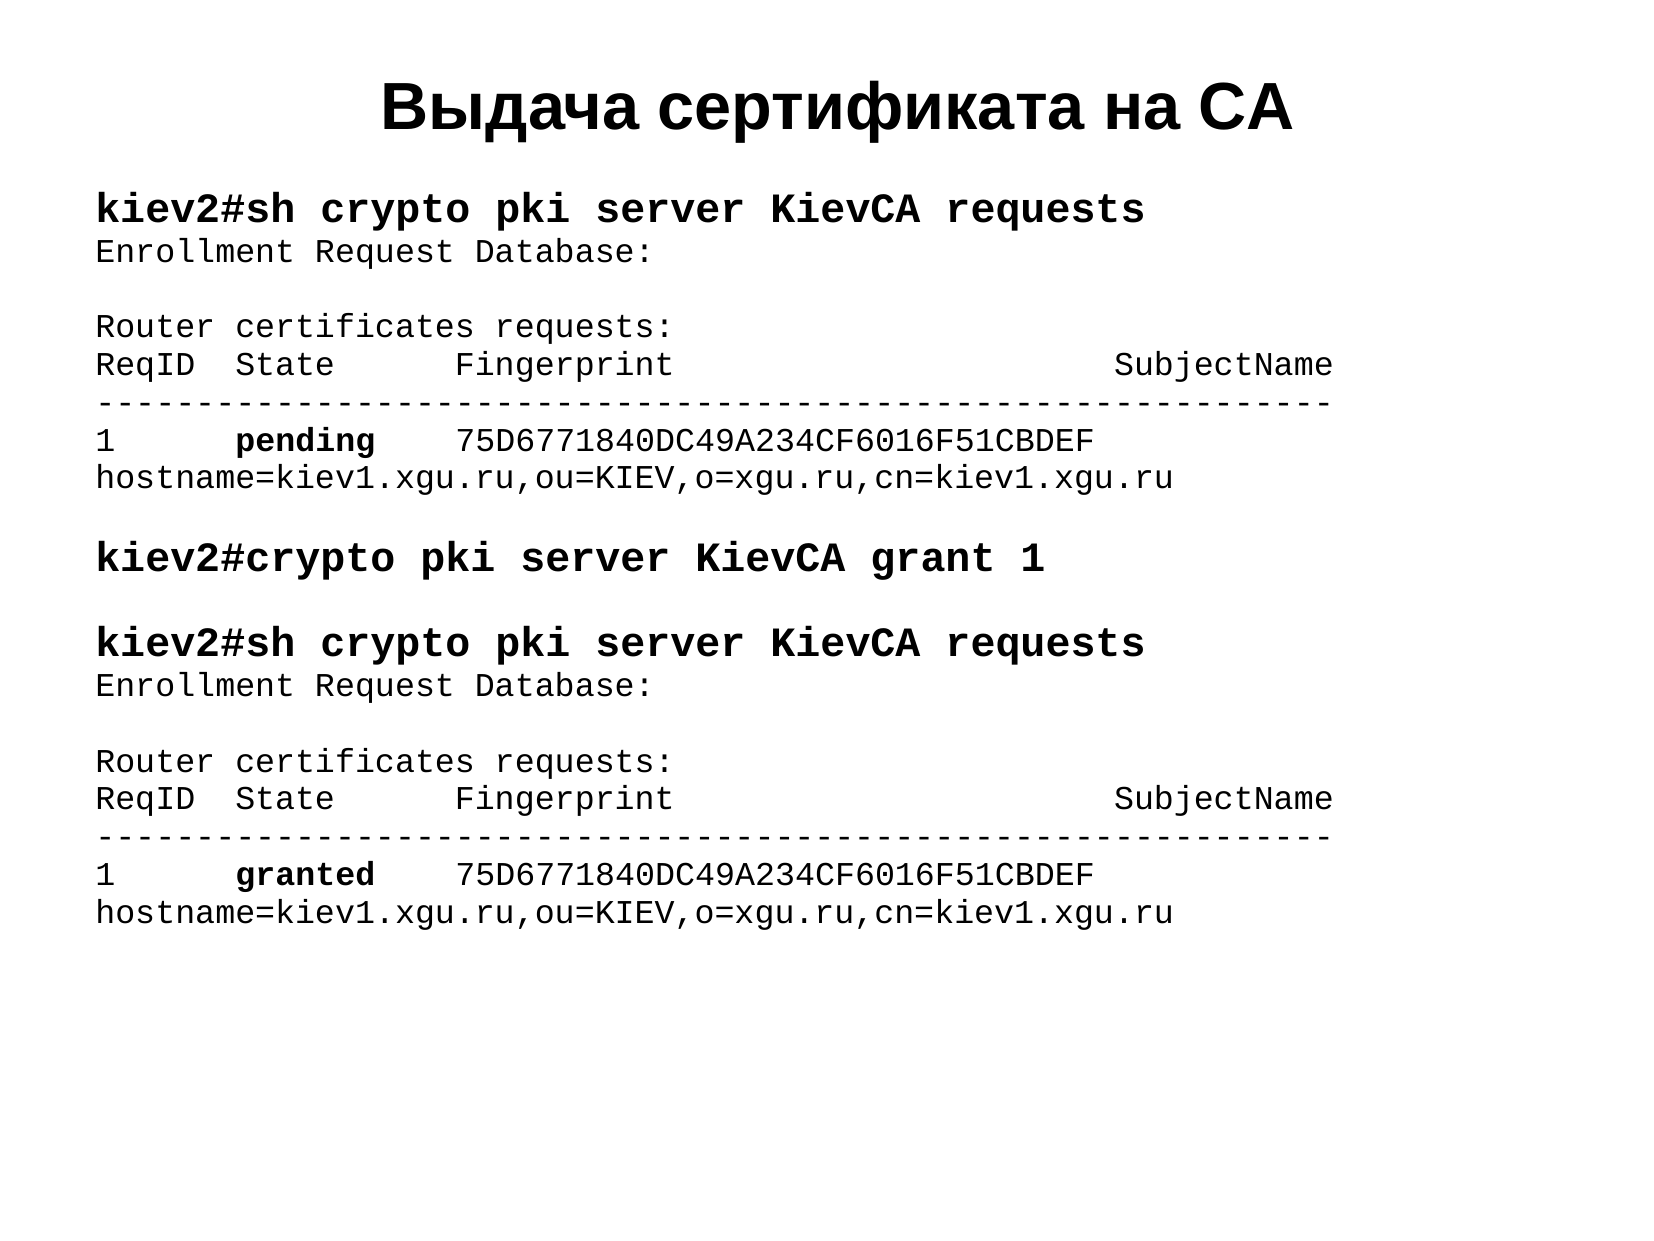

Выдача сертификата на CA
# kiev2#sh crypto pki server KievCA requests
Enrollment Request Database:
Router certificates requests:
ReqID State Fingerprint SubjectName
--------------------------------------------------------------
1 pending 75D6771840DC49A234CF6016F51CBDEF hostname=kiev1.xgu.ru,ou=KIEV,o=xgu.ru,cn=kiev1.xgu.ru
kiev2#crypto pki server KievCA grant 1
kiev2#sh crypto pki server KievCA requests
Enrollment Request Database:
Router certificates requests:
ReqID State Fingerprint SubjectName
--------------------------------------------------------------
1 granted 75D6771840DC49A234CF6016F51CBDEF hostname=kiev1.xgu.ru,ou=KIEV,o=xgu.ru,cn=kiev1.xgu.ru